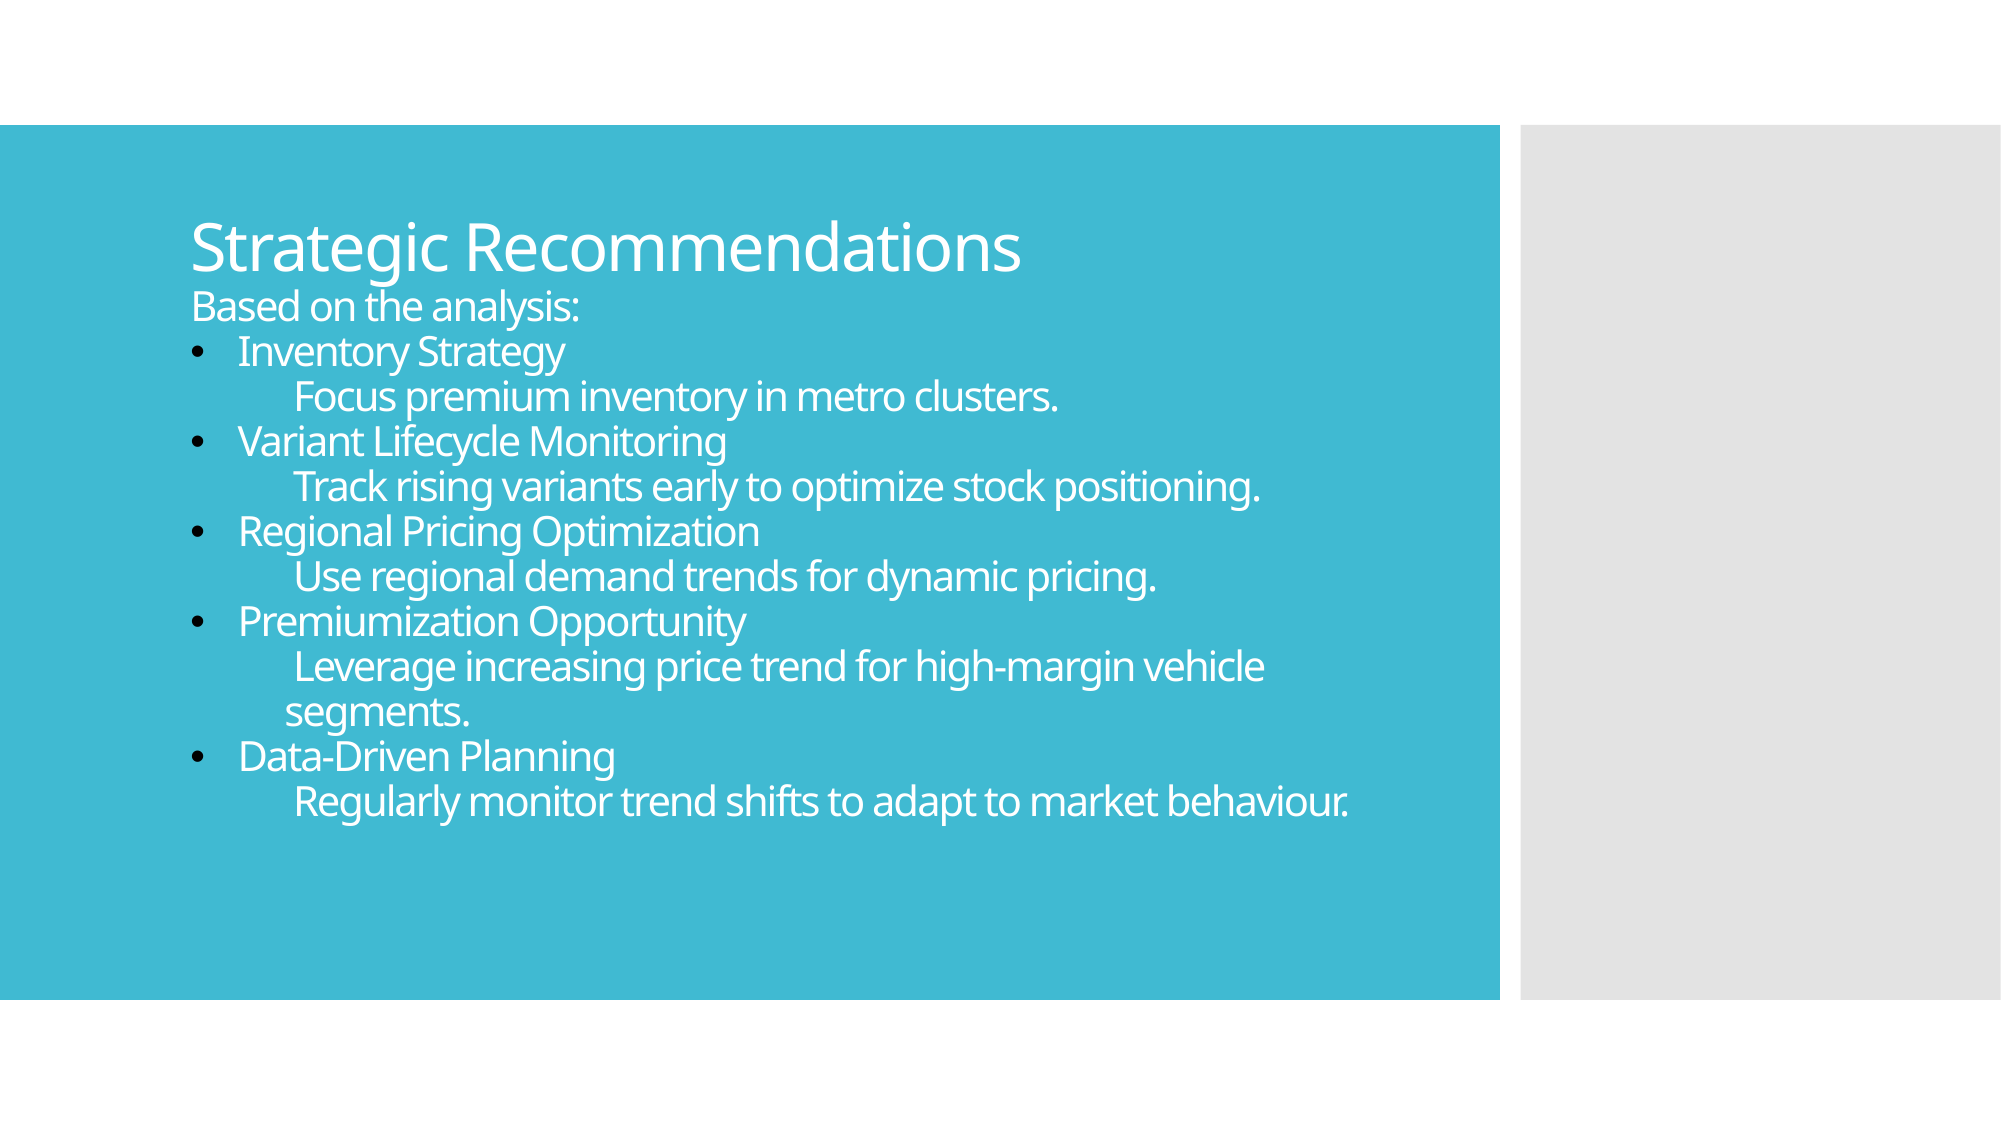

# Strategic Recommendations
Based on the analysis:
Inventory Strategy
 Focus premium inventory in metro clusters.
Variant Lifecycle Monitoring
 Track rising variants early to optimize stock positioning.
Regional Pricing Optimization
 Use regional demand trends for dynamic pricing.
Premiumization Opportunity
 Leverage increasing price trend for high-margin vehicle segments.
Data-Driven Planning
 Regularly monitor trend shifts to adapt to market behaviour.